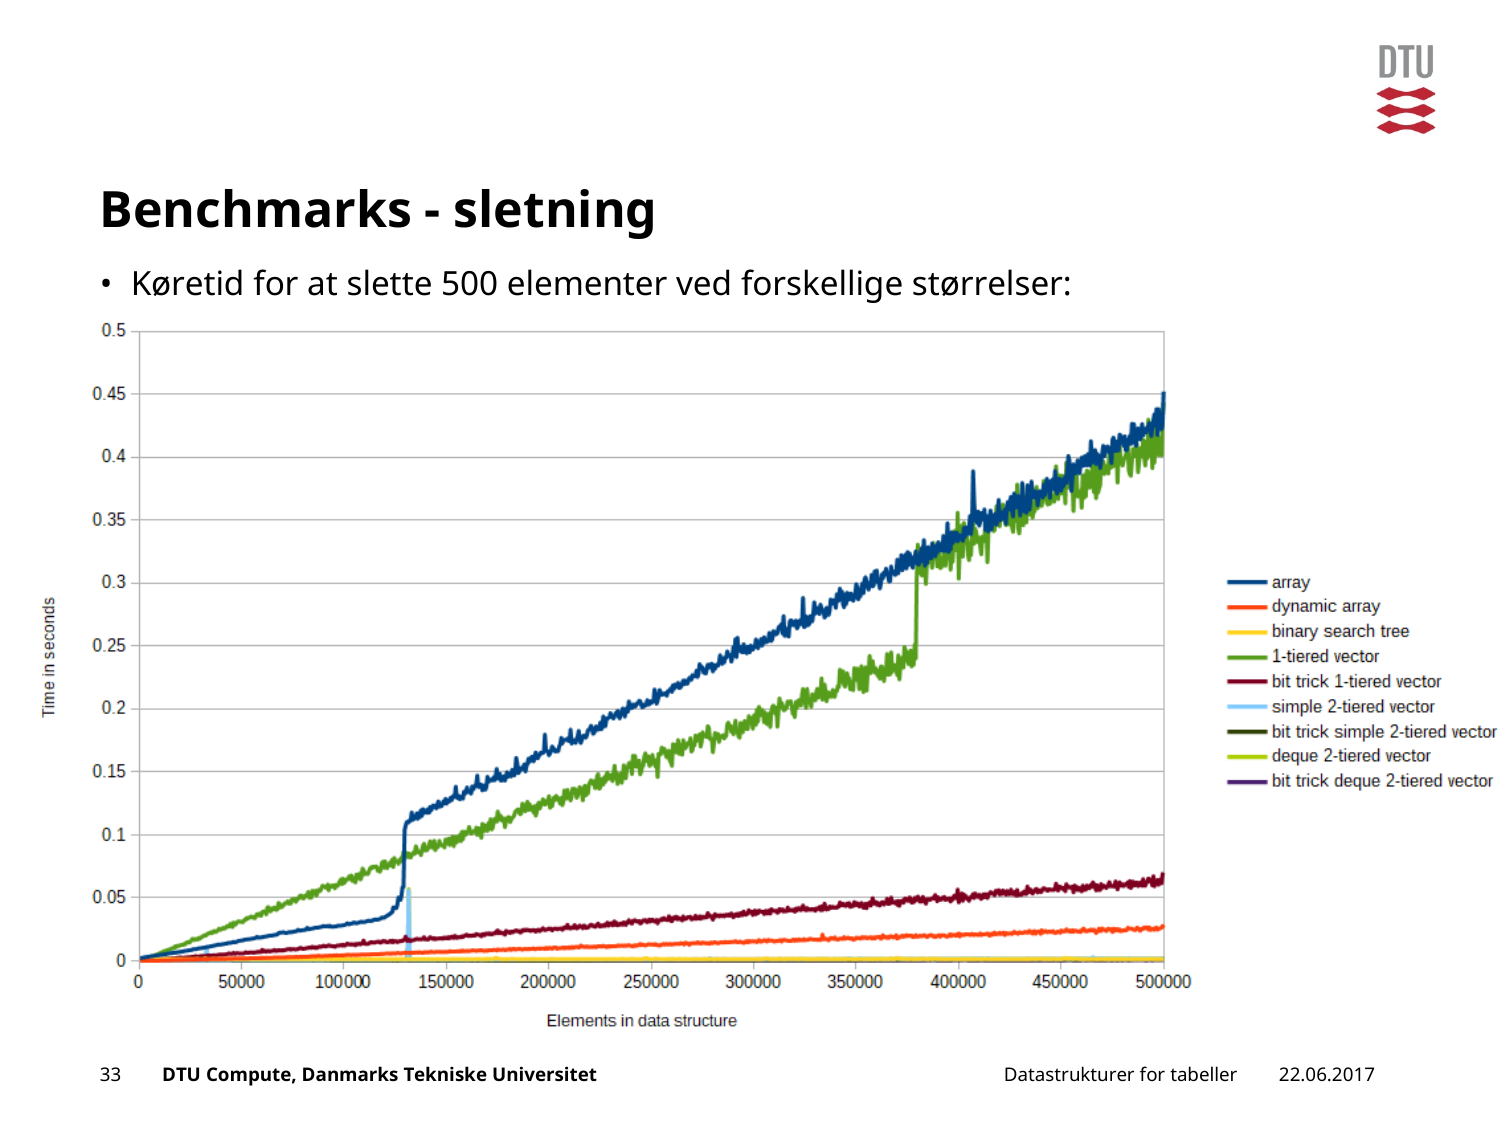

Benchmarks - sletning
# Køretid for at slette 500 elementer ved forskellige størrelser: